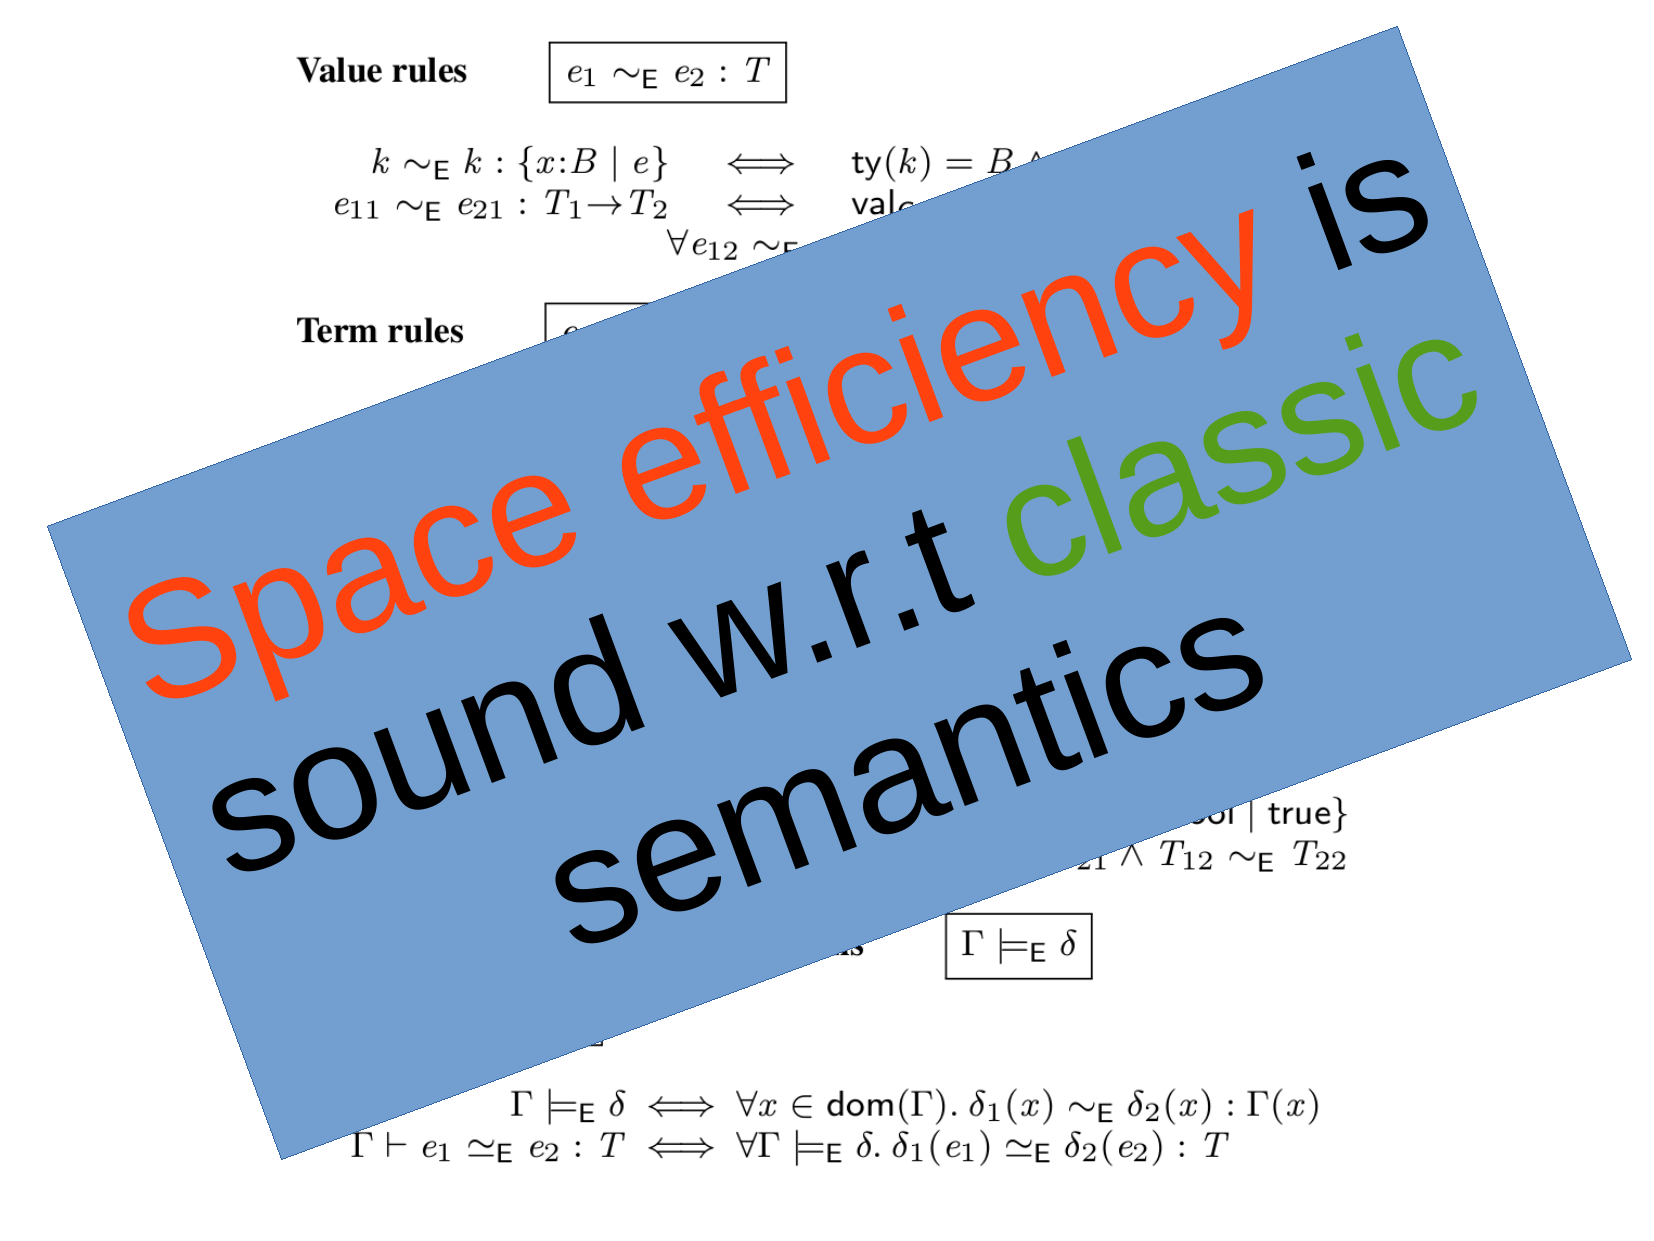

Space efficiency is sound w.r.t classic semantics